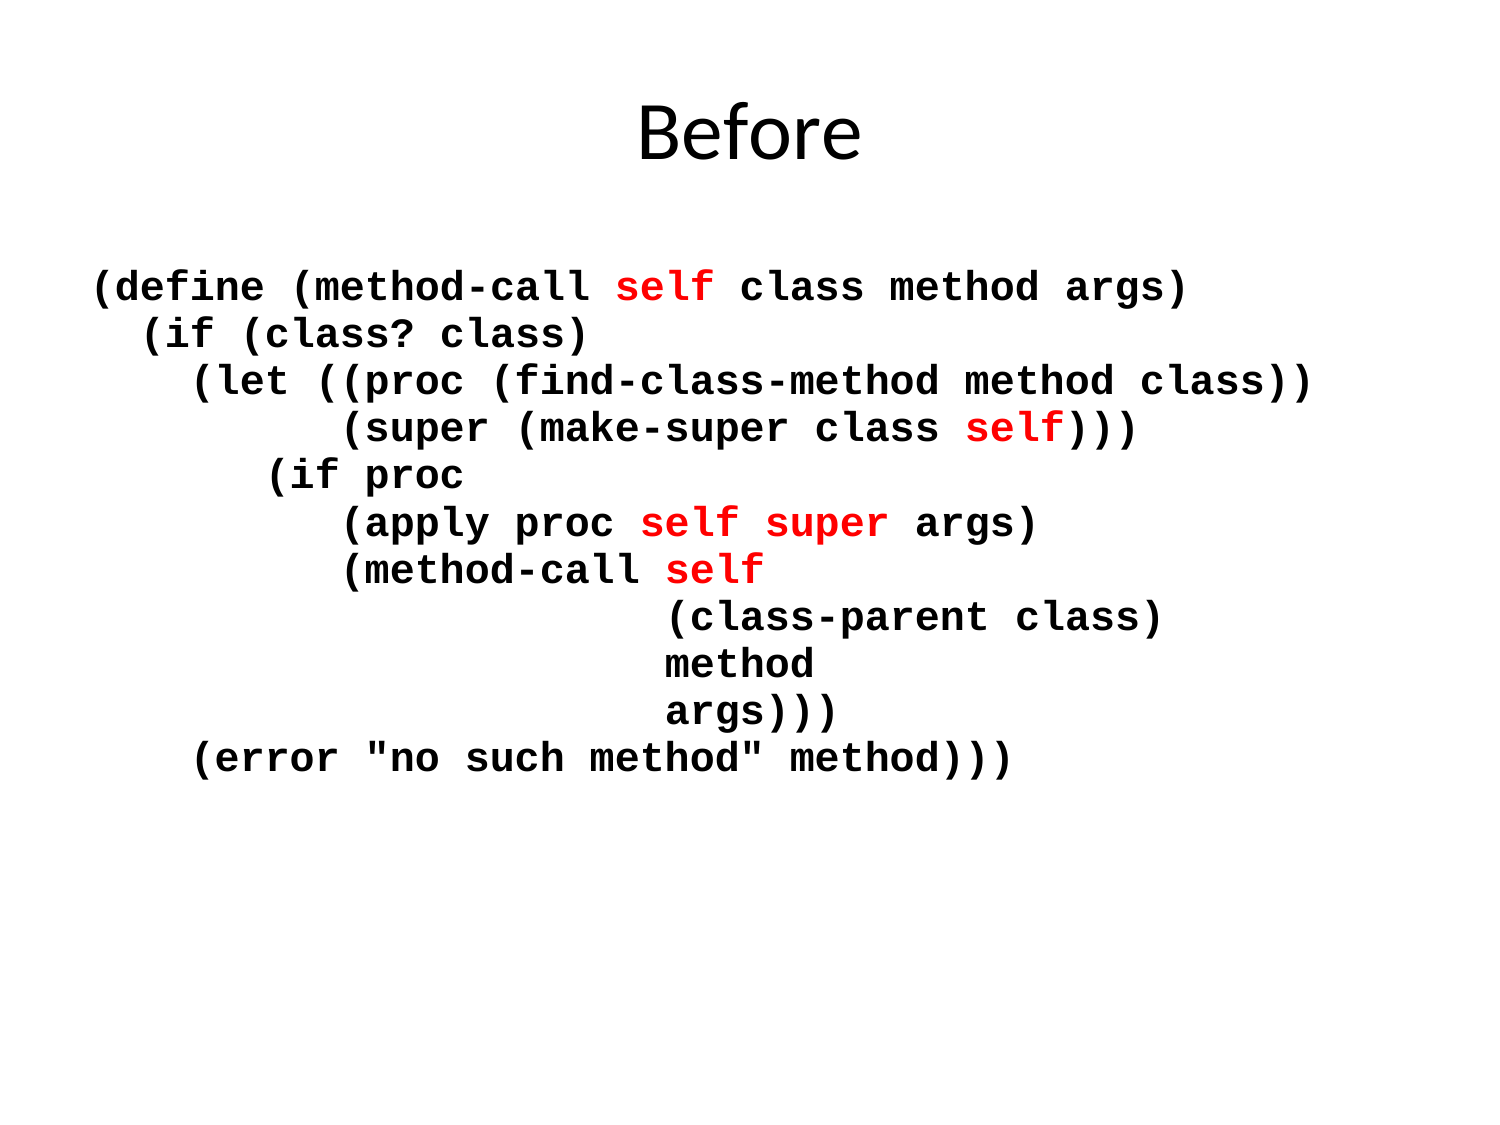

# Before
(define (method-call self class method args)
 (if (class? class)
 (let ((proc (find-class-method method class))
 (super (make-super class self)))
 (if proc
 (apply proc self super args)
 (method-call self
 (class-parent class)
 method
 args)))
 (error "no such method" method)))